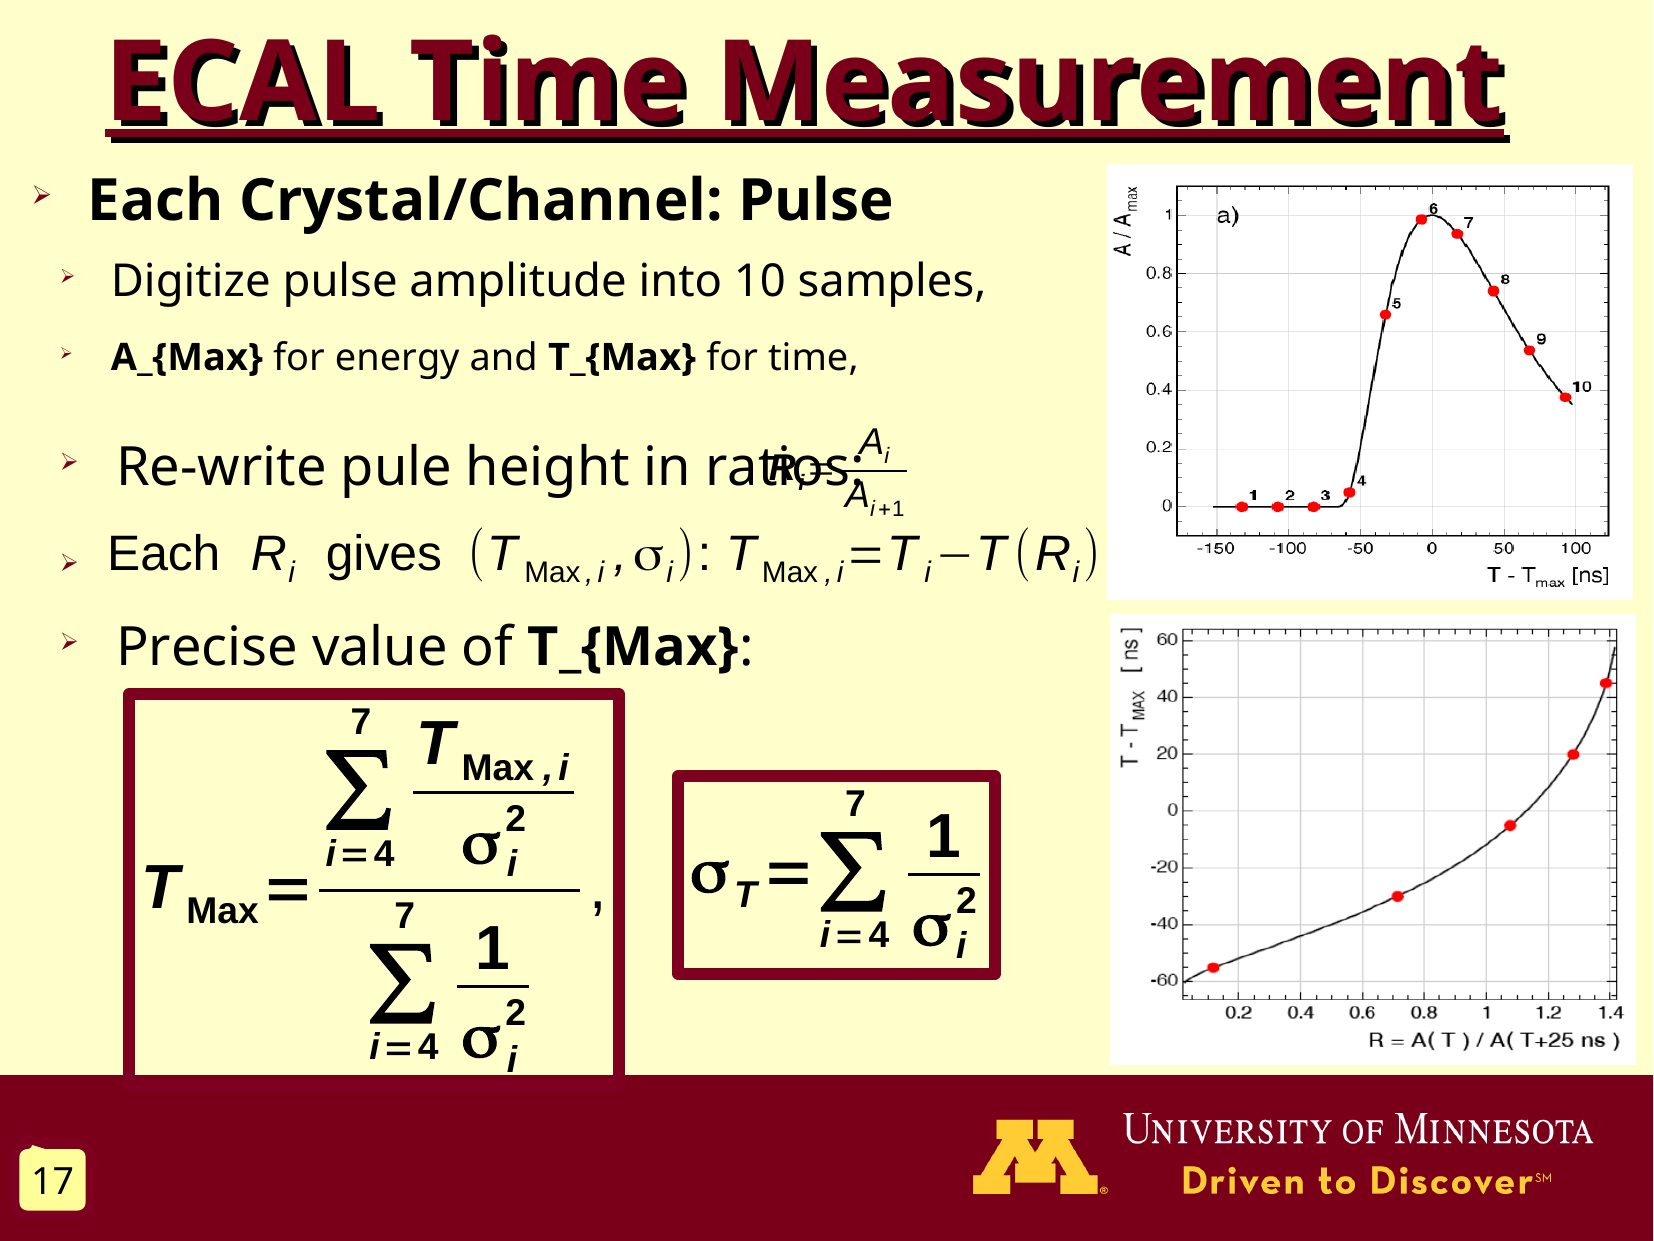

# ECAL Time Measurement
Each Crystal/Channel: Pulse
Digitize pulse amplitude into 10 samples,
A_{Max} for energy and T_{Max} for time,
Re-write pule height in ratios:
Precise value of T_{Max}:
17